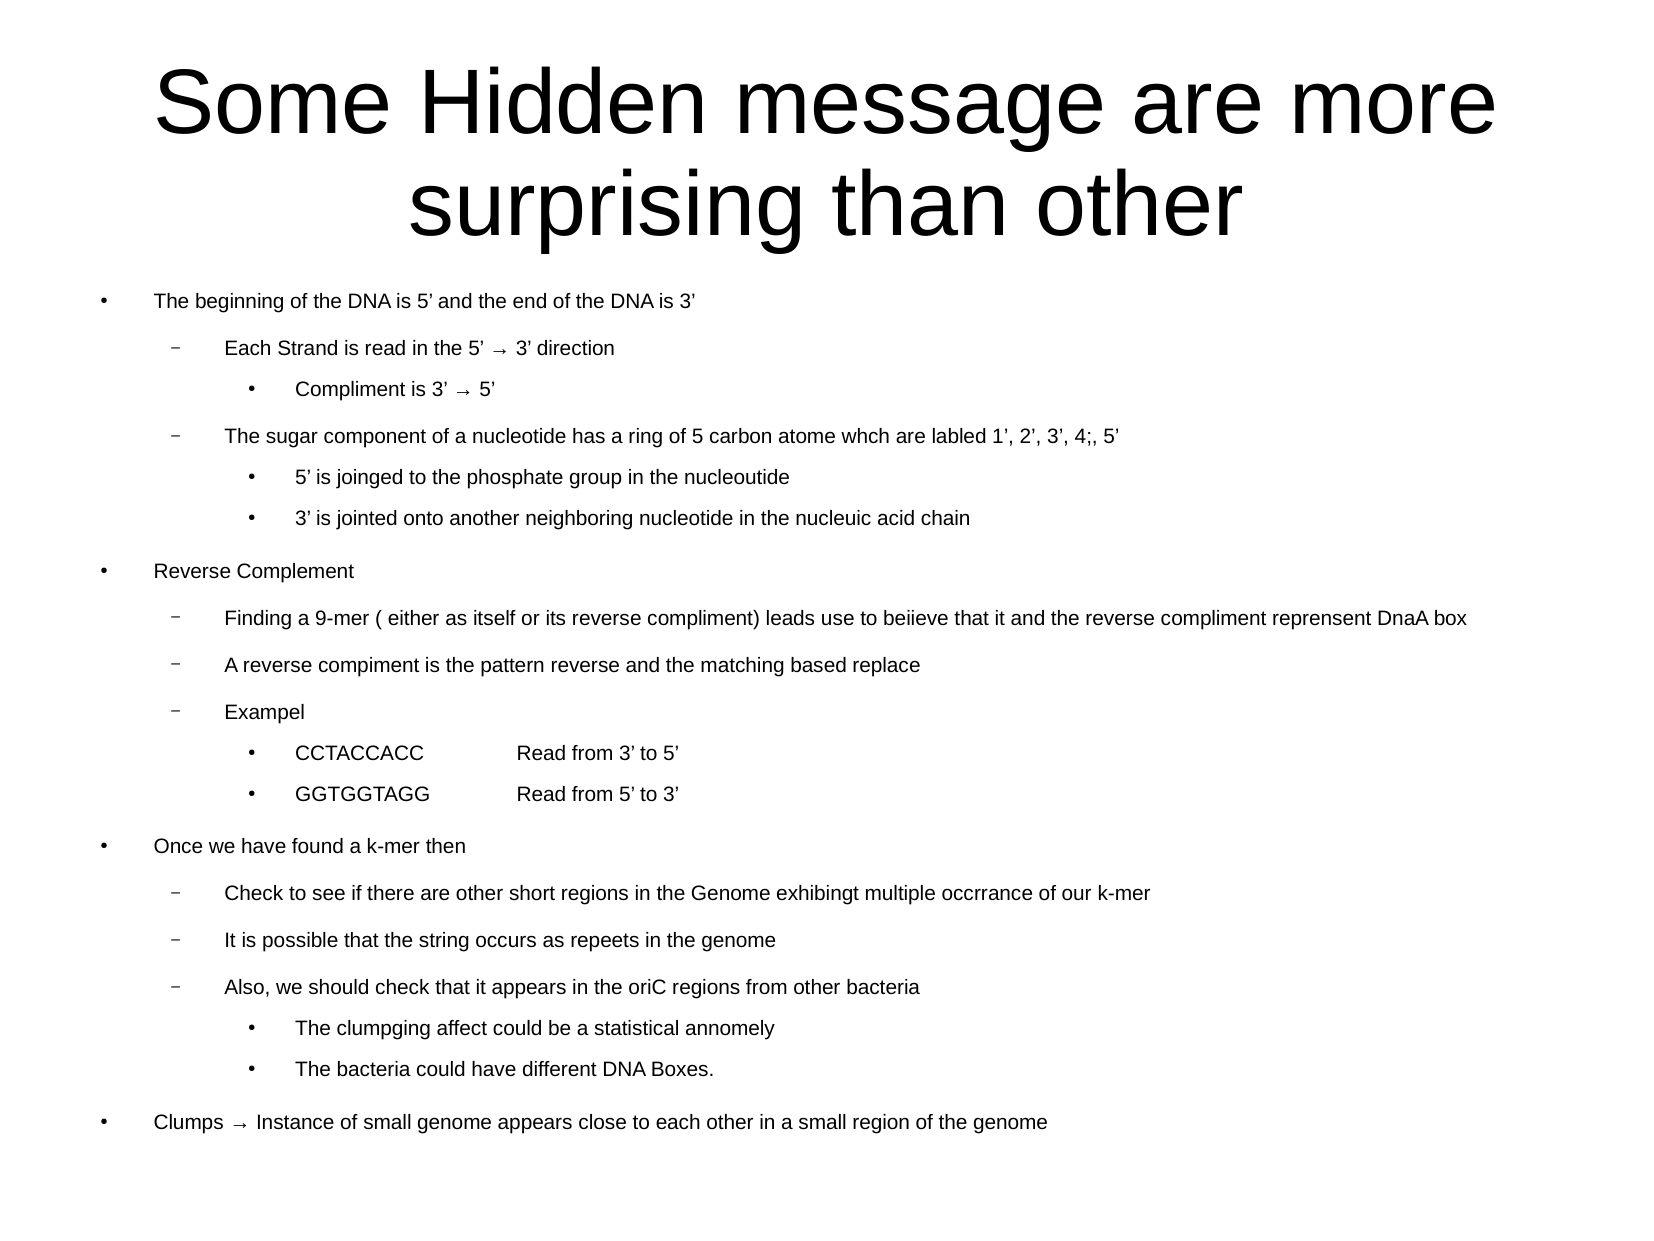

# Some Hidden message are more surprising than other
The beginning of the DNA is 5’ and the end of the DNA is 3’
Each Strand is read in the 5’ → 3’ direction
Compliment is 3’ → 5’
The sugar component of a nucleotide has a ring of 5 carbon atome whch are labled 1’, 2’, 3’, 4;, 5’
5’ is joinged to the phosphate group in the nucleoutide
3’ is jointed onto another neighboring nucleotide in the nucleuic acid chain
Reverse Complement
Finding a 9-mer ( either as itself or its reverse compliment) leads use to beiieve that it and the reverse compliment reprensent DnaA box
A reverse compiment is the pattern reverse and the matching based replace
Exampel
CCTACCACC		Read from 3’ to 5’
GGTGGTAGG		Read from 5’ to 3’
Once we have found a k-mer then
Check to see if there are other short regions in the Genome exhibingt multiple occrrance of our k-mer
It is possible that the string occurs as repeets in the genome
Also, we should check that it appears in the oriC regions from other bacteria
The clumpging affect could be a statistical annomely
The bacteria could have different DNA Boxes.
Clumps → Instance of small genome appears close to each other in a small region of the genome